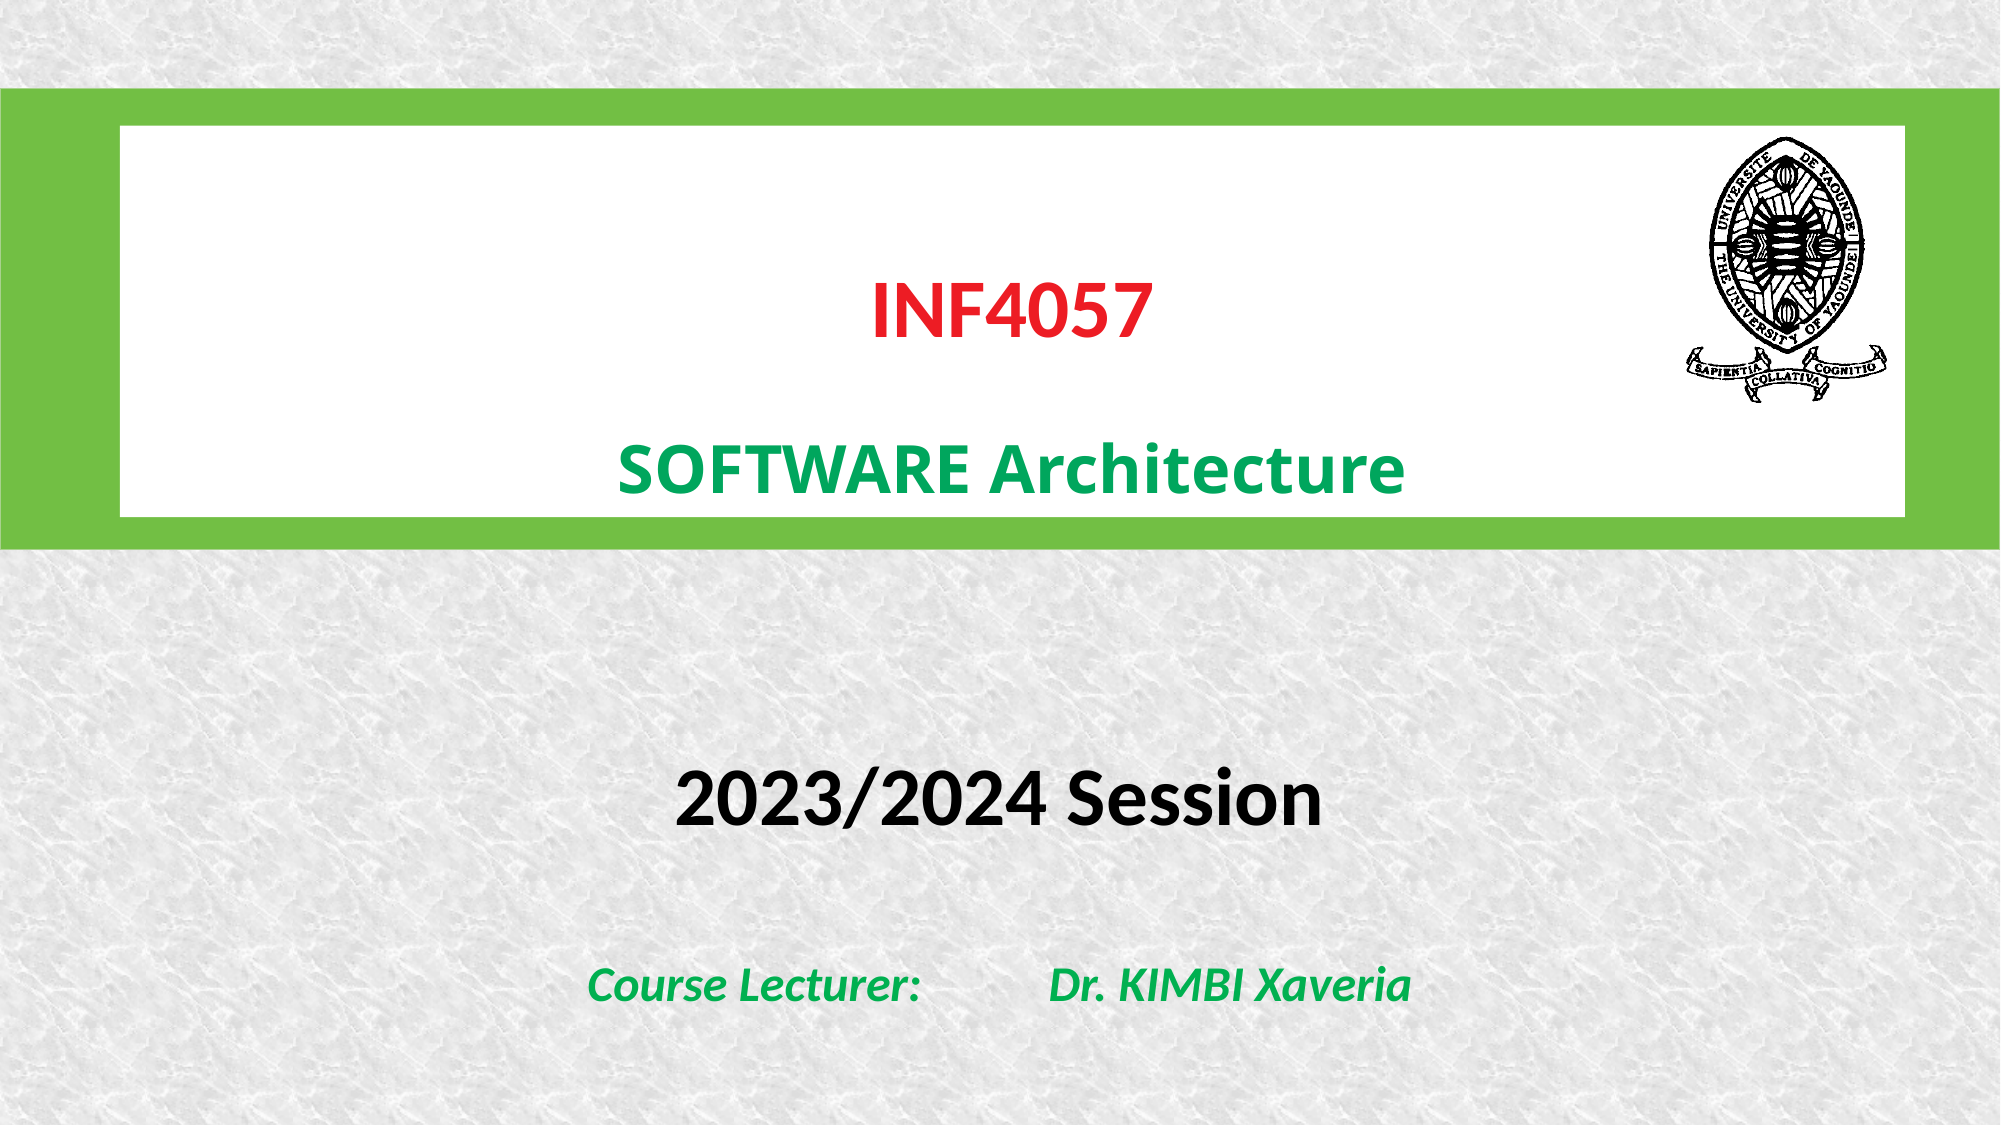

INF4057
SOFTWARE Architecture
2023/2024 Session
Course Lecturer:	 Dr. KIMBI Xaveria